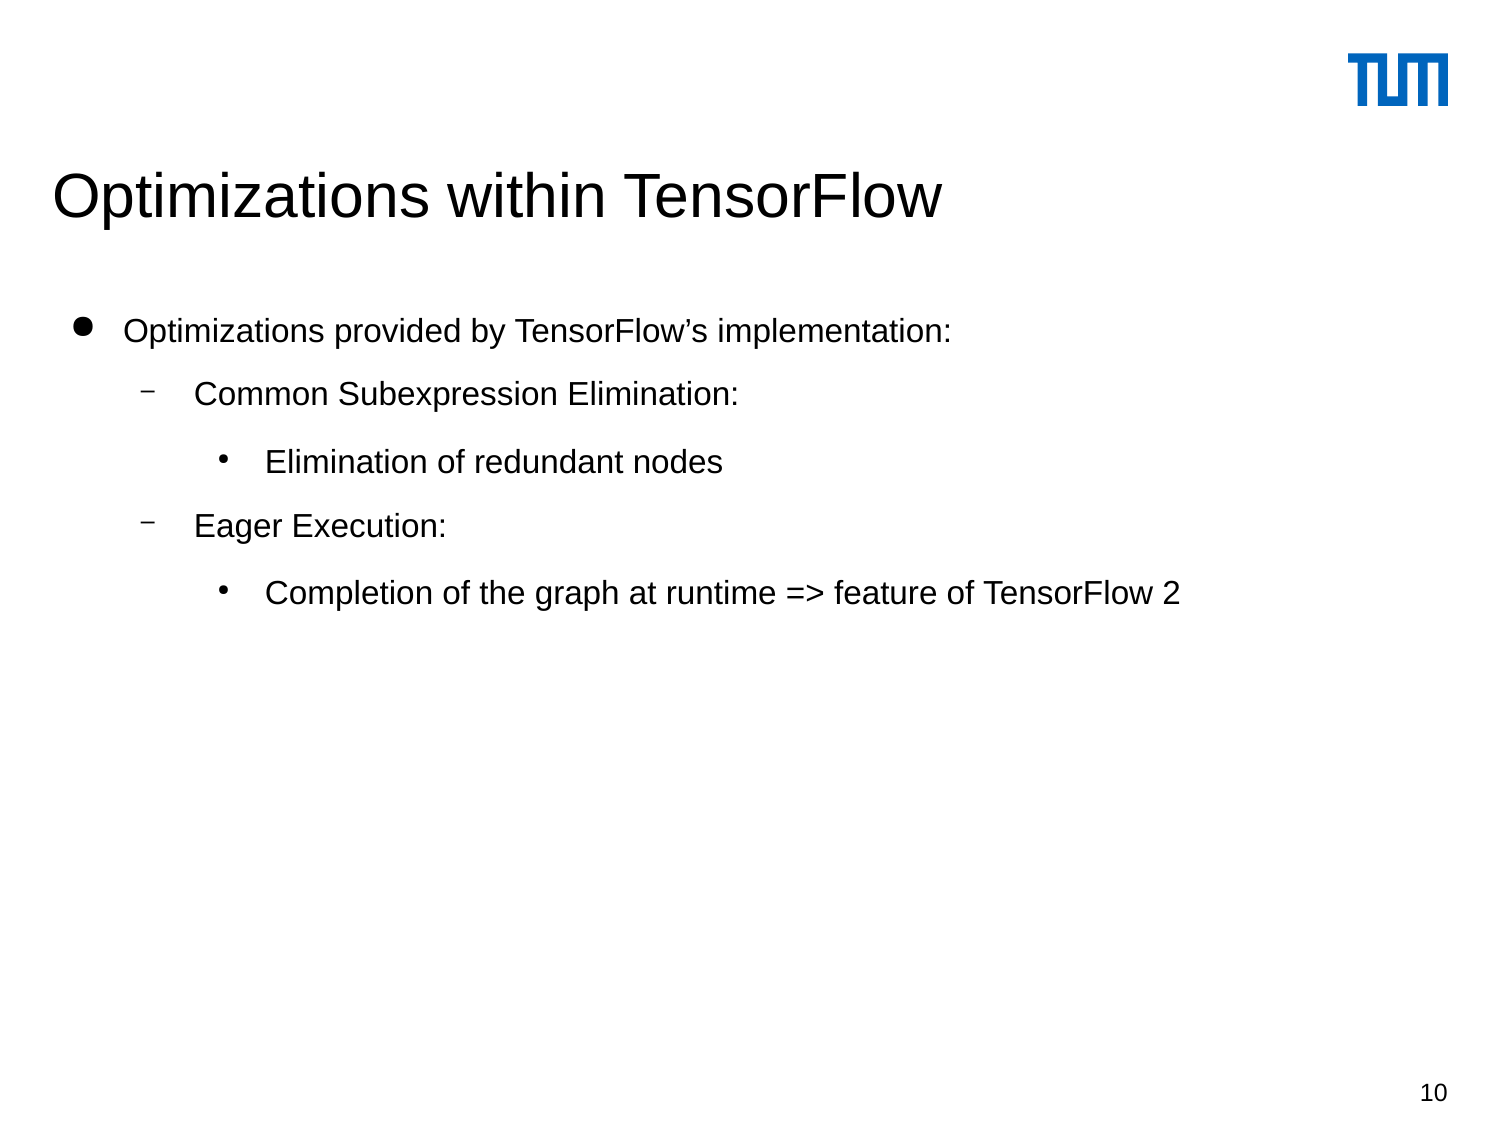

Optimizations within TensorFlow
# Optimizations provided by TensorFlow’s implementation:
Common Subexpression Elimination:
Elimination of redundant nodes
Eager Execution:
Completion of the graph at runtime => feature of TensorFlow 2
Dr. rer. nat. Erika Mustermann (TUM) | kann beliebig erweitert werden | Infos mit Strich trennen
10